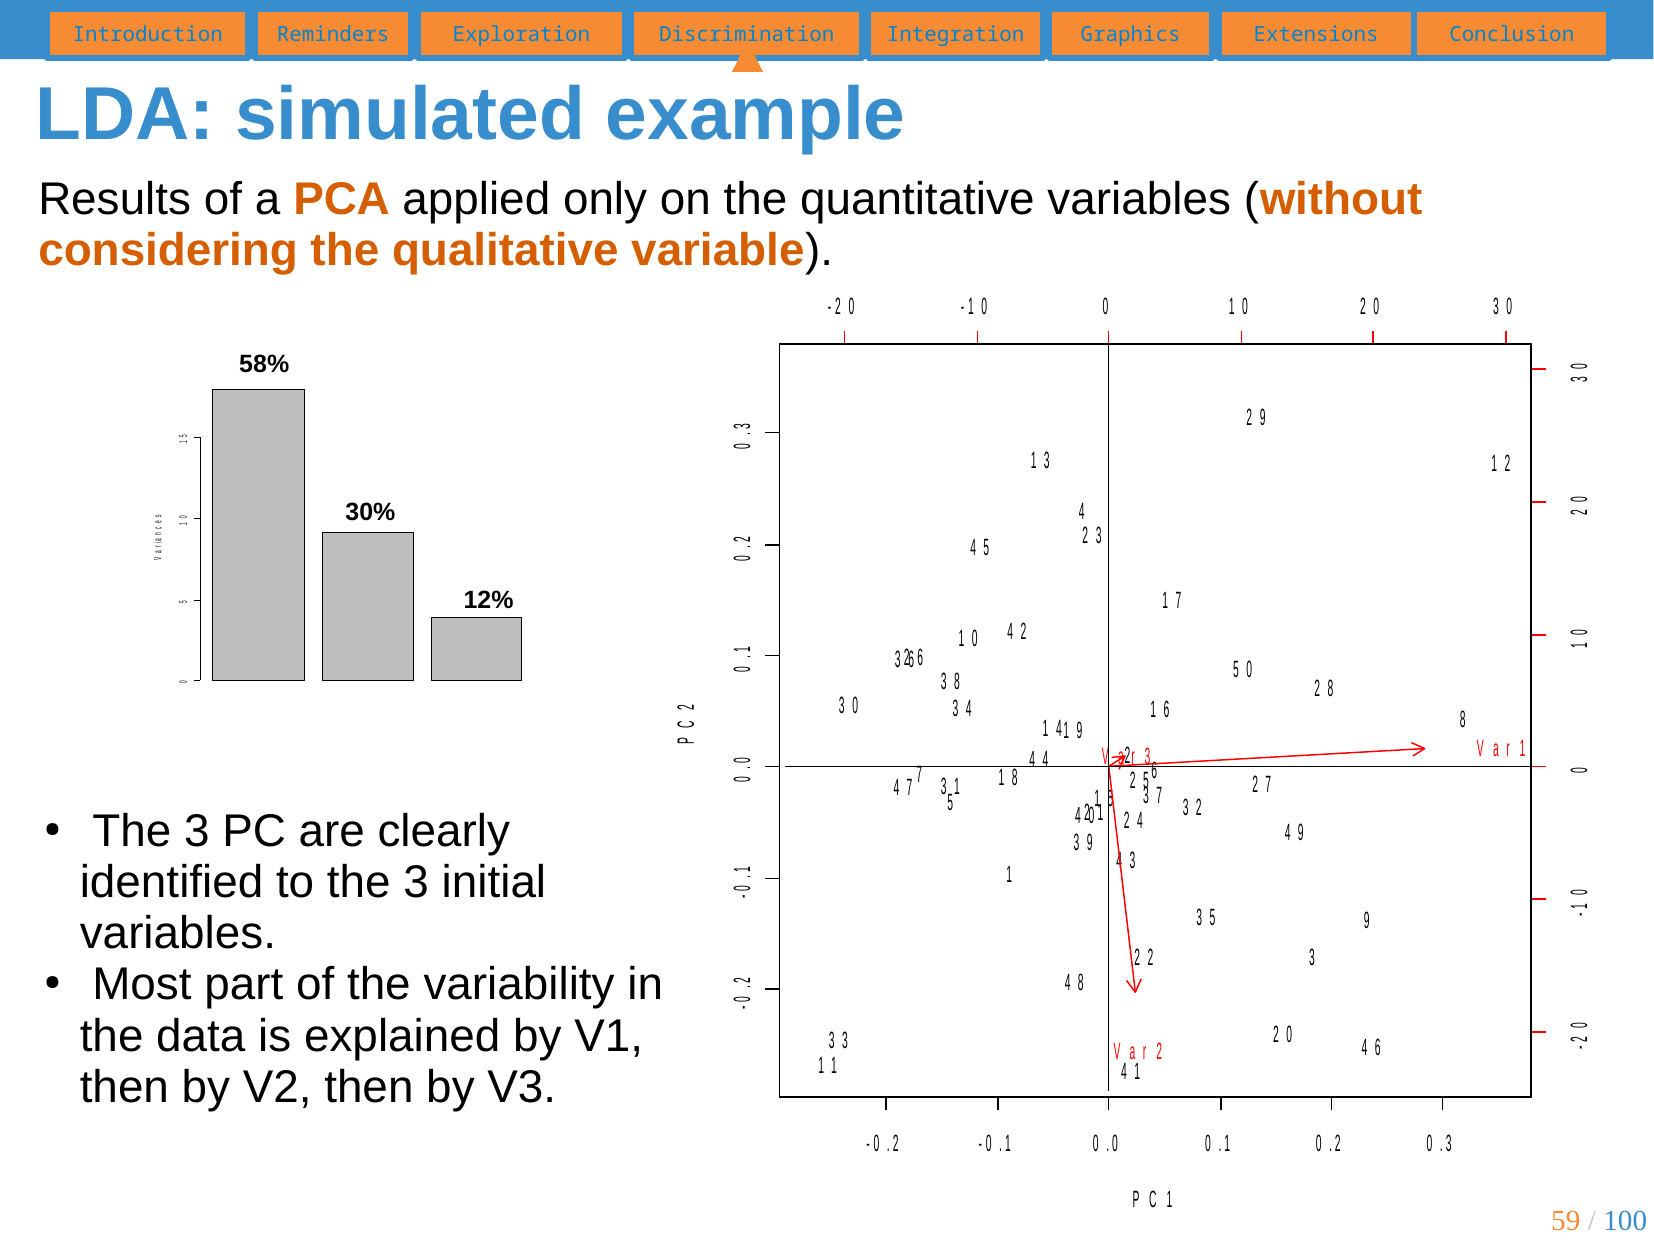

# LDA: simulated example
Results of a PCA applied only on the quantitative variables (without considering the qualitative variable).
58%
30%
12%
 The 3 PC are clearly identified to the 3 initial variables.
 Most part of the variability in the data is explained by V1, then by V2, then by V3.
59